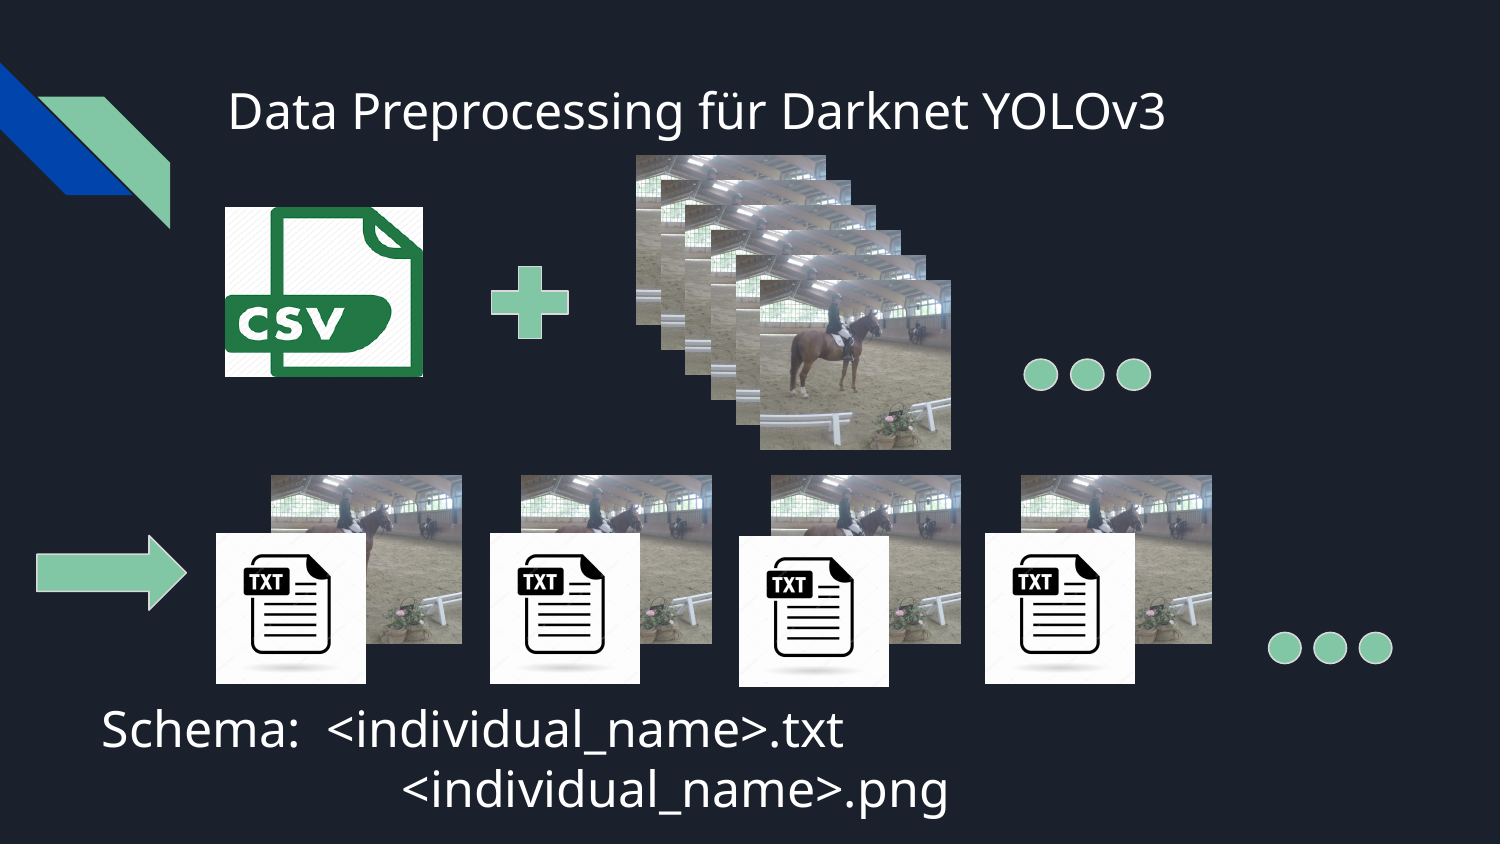

# Data Preprocessing für Darknet YOLOv3
Schema: 	<individual_name>.txt
				<individual_name>.png